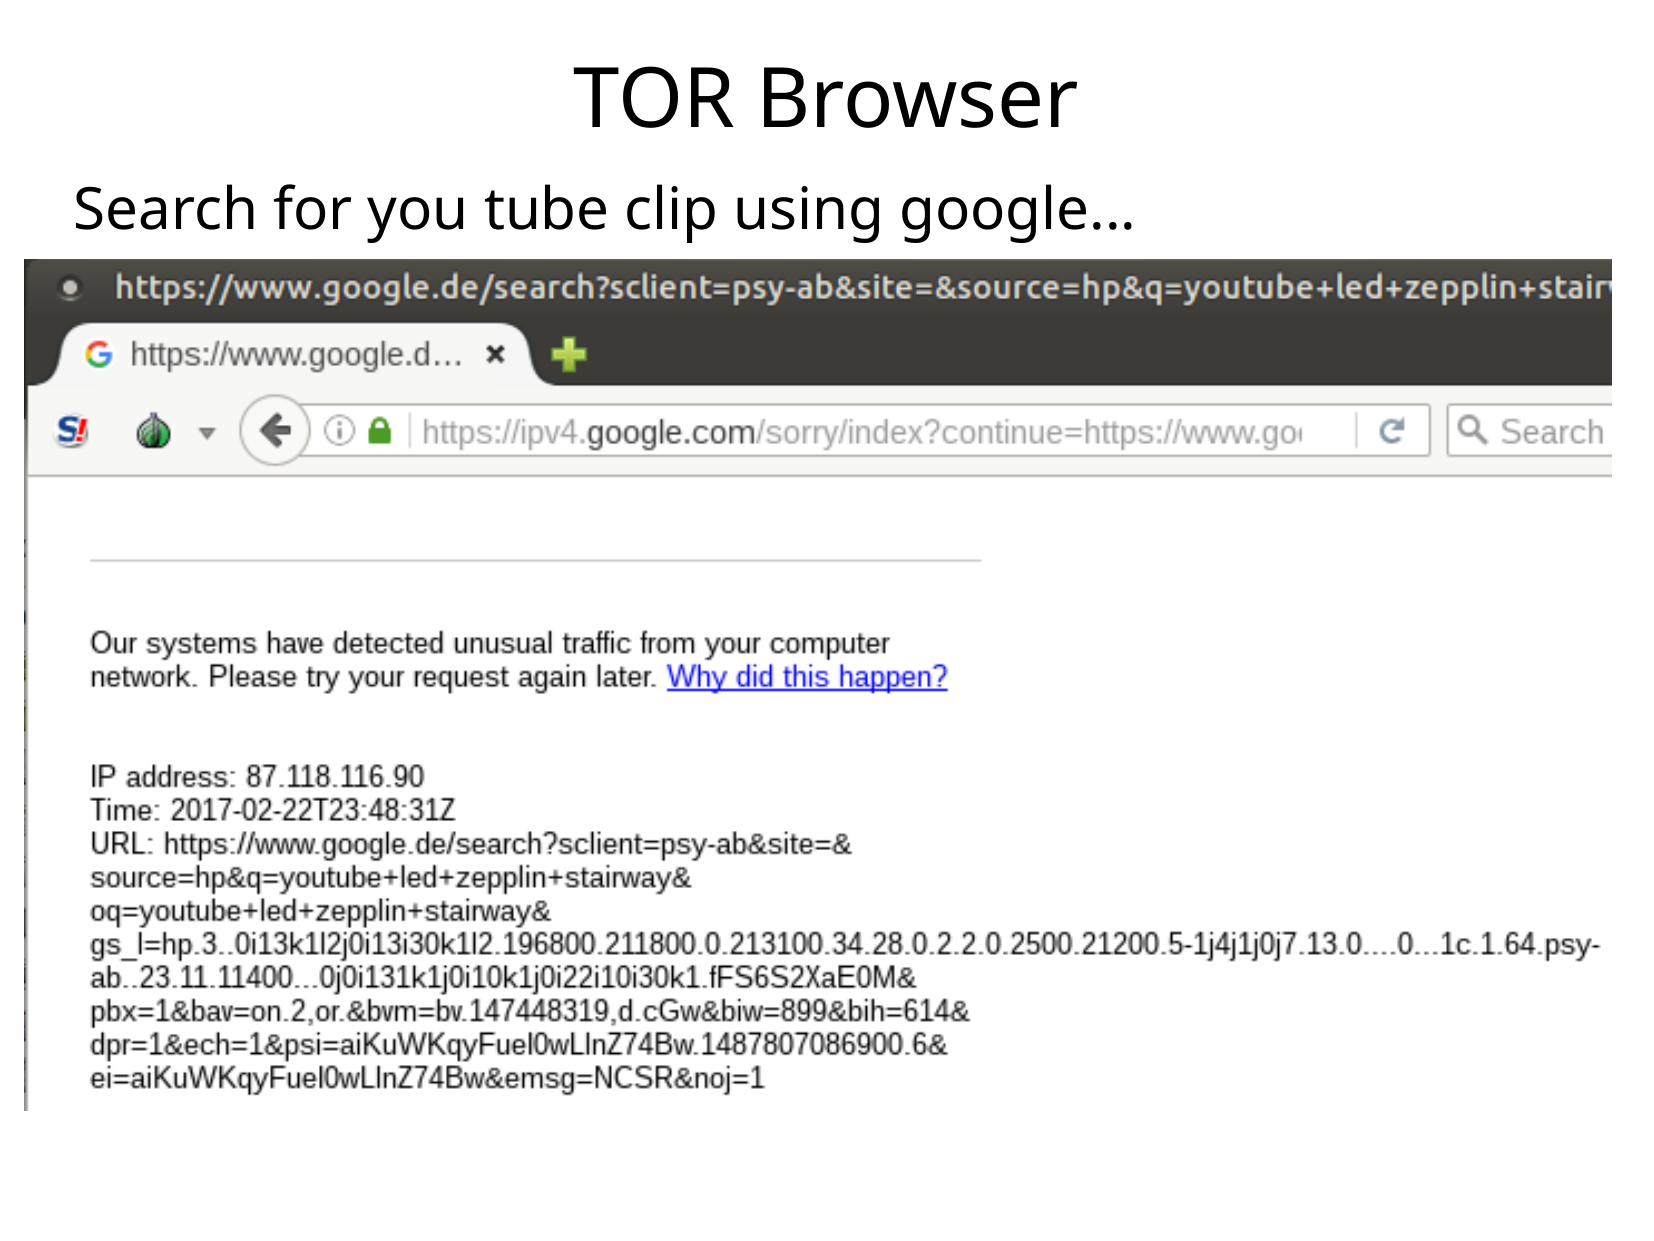

# TOR Browser
Search for you tube clip using google...